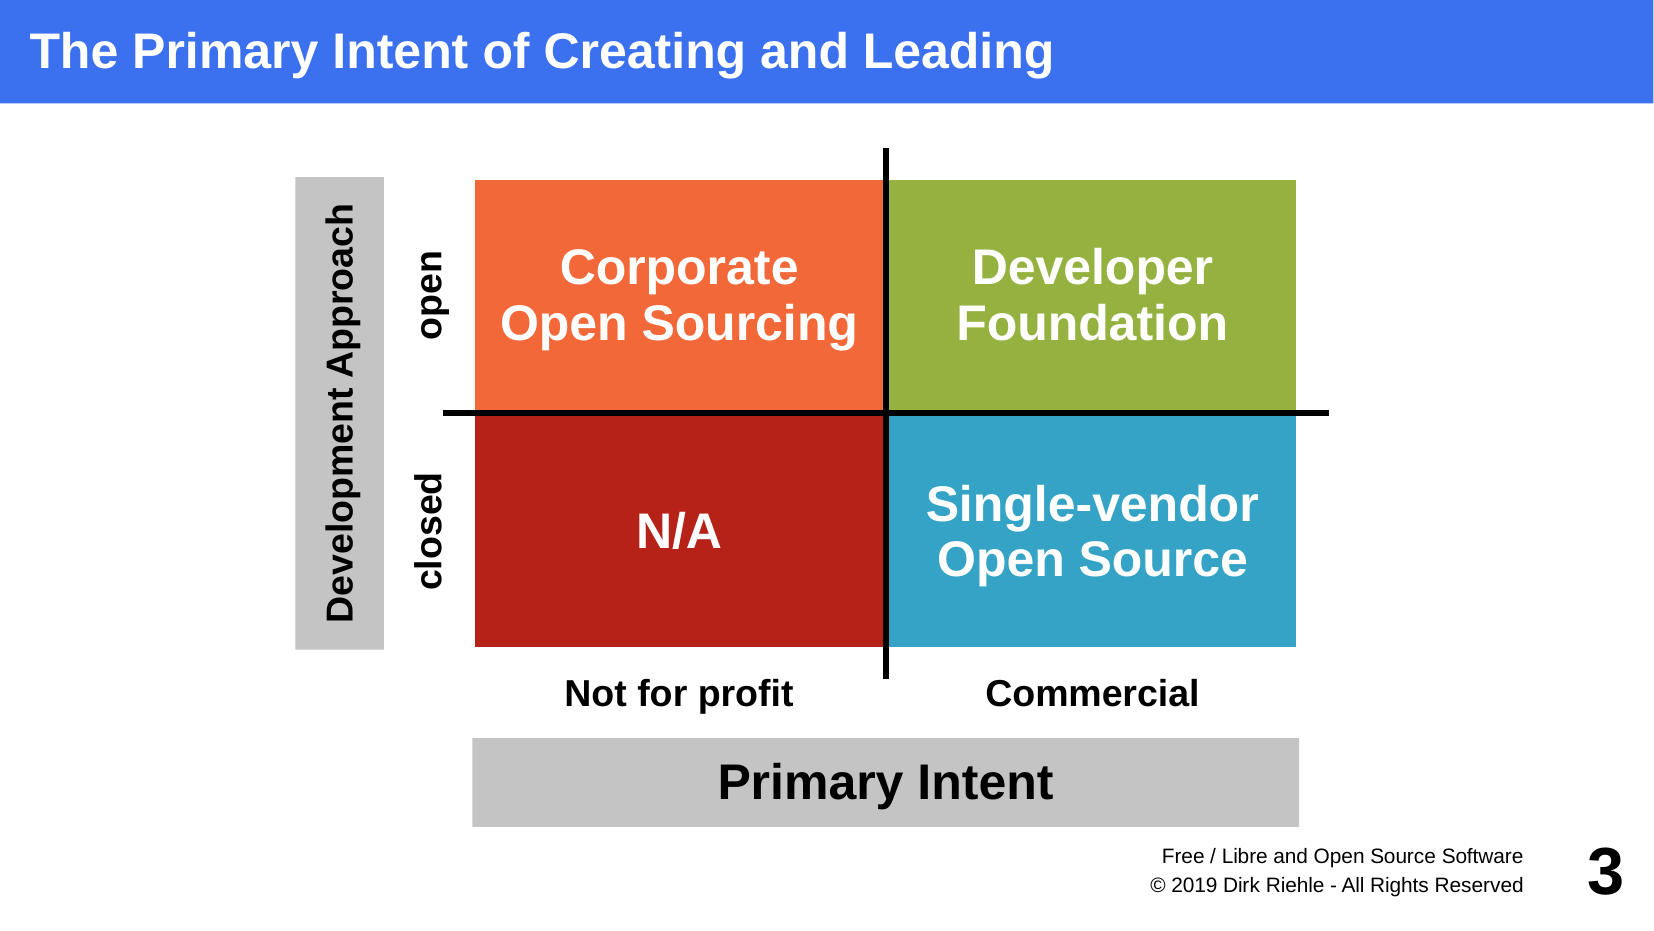

# The Primary Intent of Creating and Leading
Corporate
Open Sourcing
Developer
Foundation
open
Development Approach
N/A
Single-vendor
Open Source
closed
Not for profit
Commercial
Primary Intent
Free / Libre and Open Source Software
3
© 2019 Dirk Riehle - All Rights Reserved